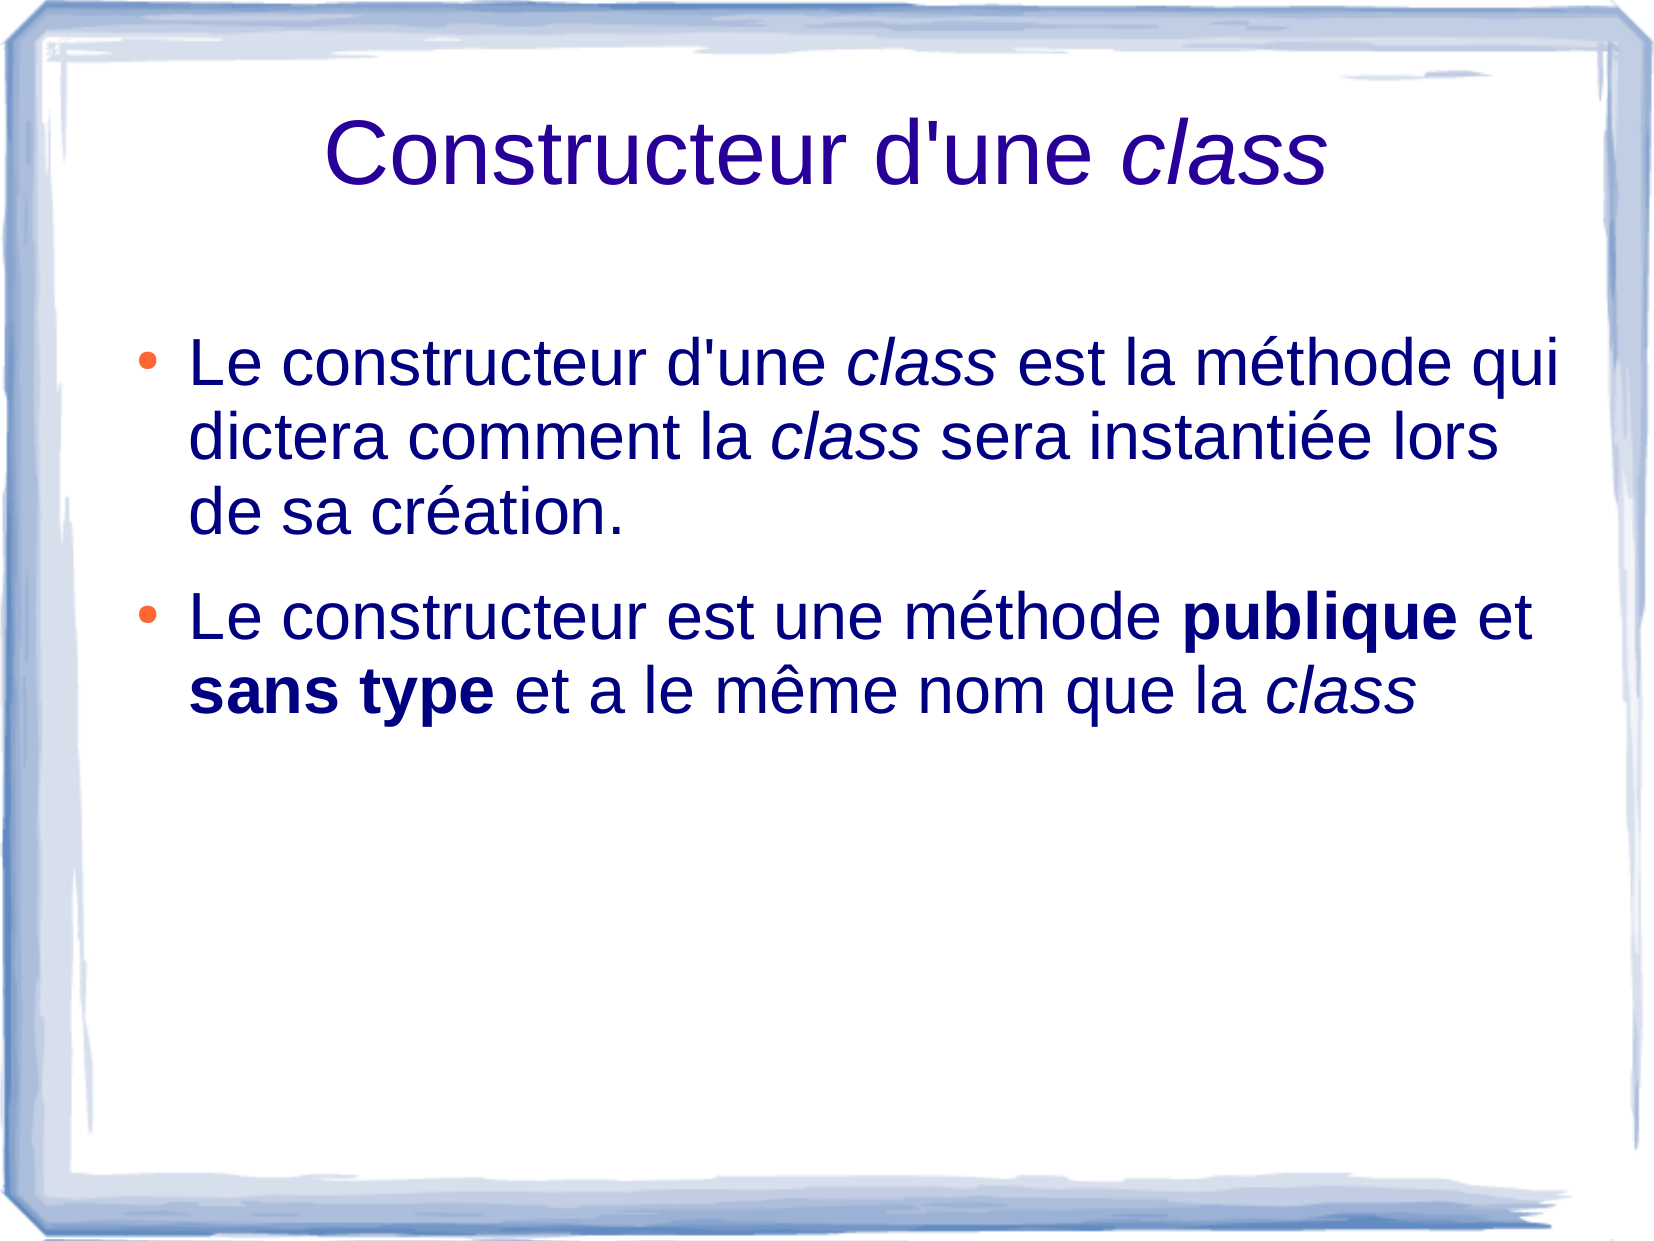

# Constructeur d'une class
Le constructeur d'une class est la méthode qui dictera comment la class sera instantiée lors de sa création.
Le constructeur est une méthode publique et sans type et a le même nom que la class